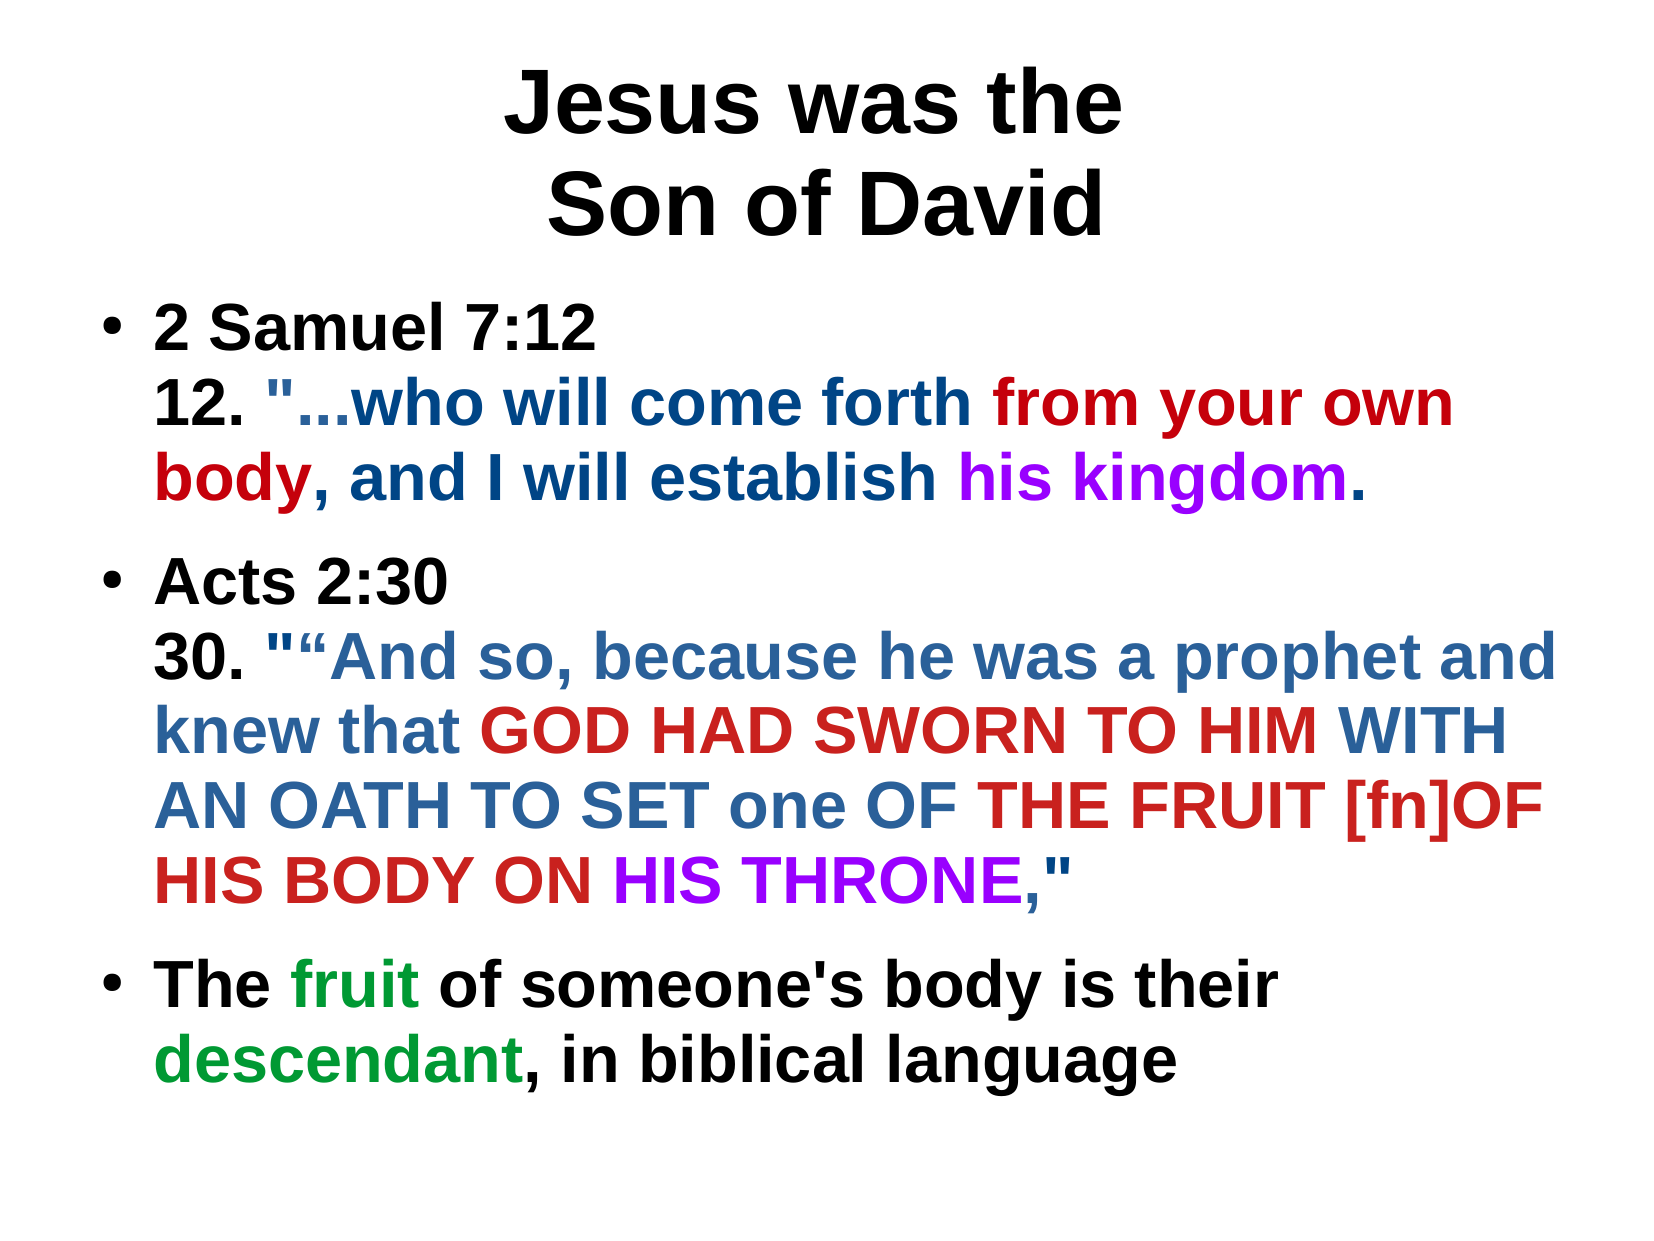

# Jesus was the Son of David
2 Samuel 7:12
12. "...who will come forth from your own body, and I will establish his kingdom.
Acts 2:30
30. "“And so, because he was a prophet and knew that GOD HAD SWORN TO HIM WITH AN OATH TO SET one OF THE FRUIT [fn]OF HIS BODY ON HIS THRONE,"
The fruit of someone's body is their descendant, in biblical language